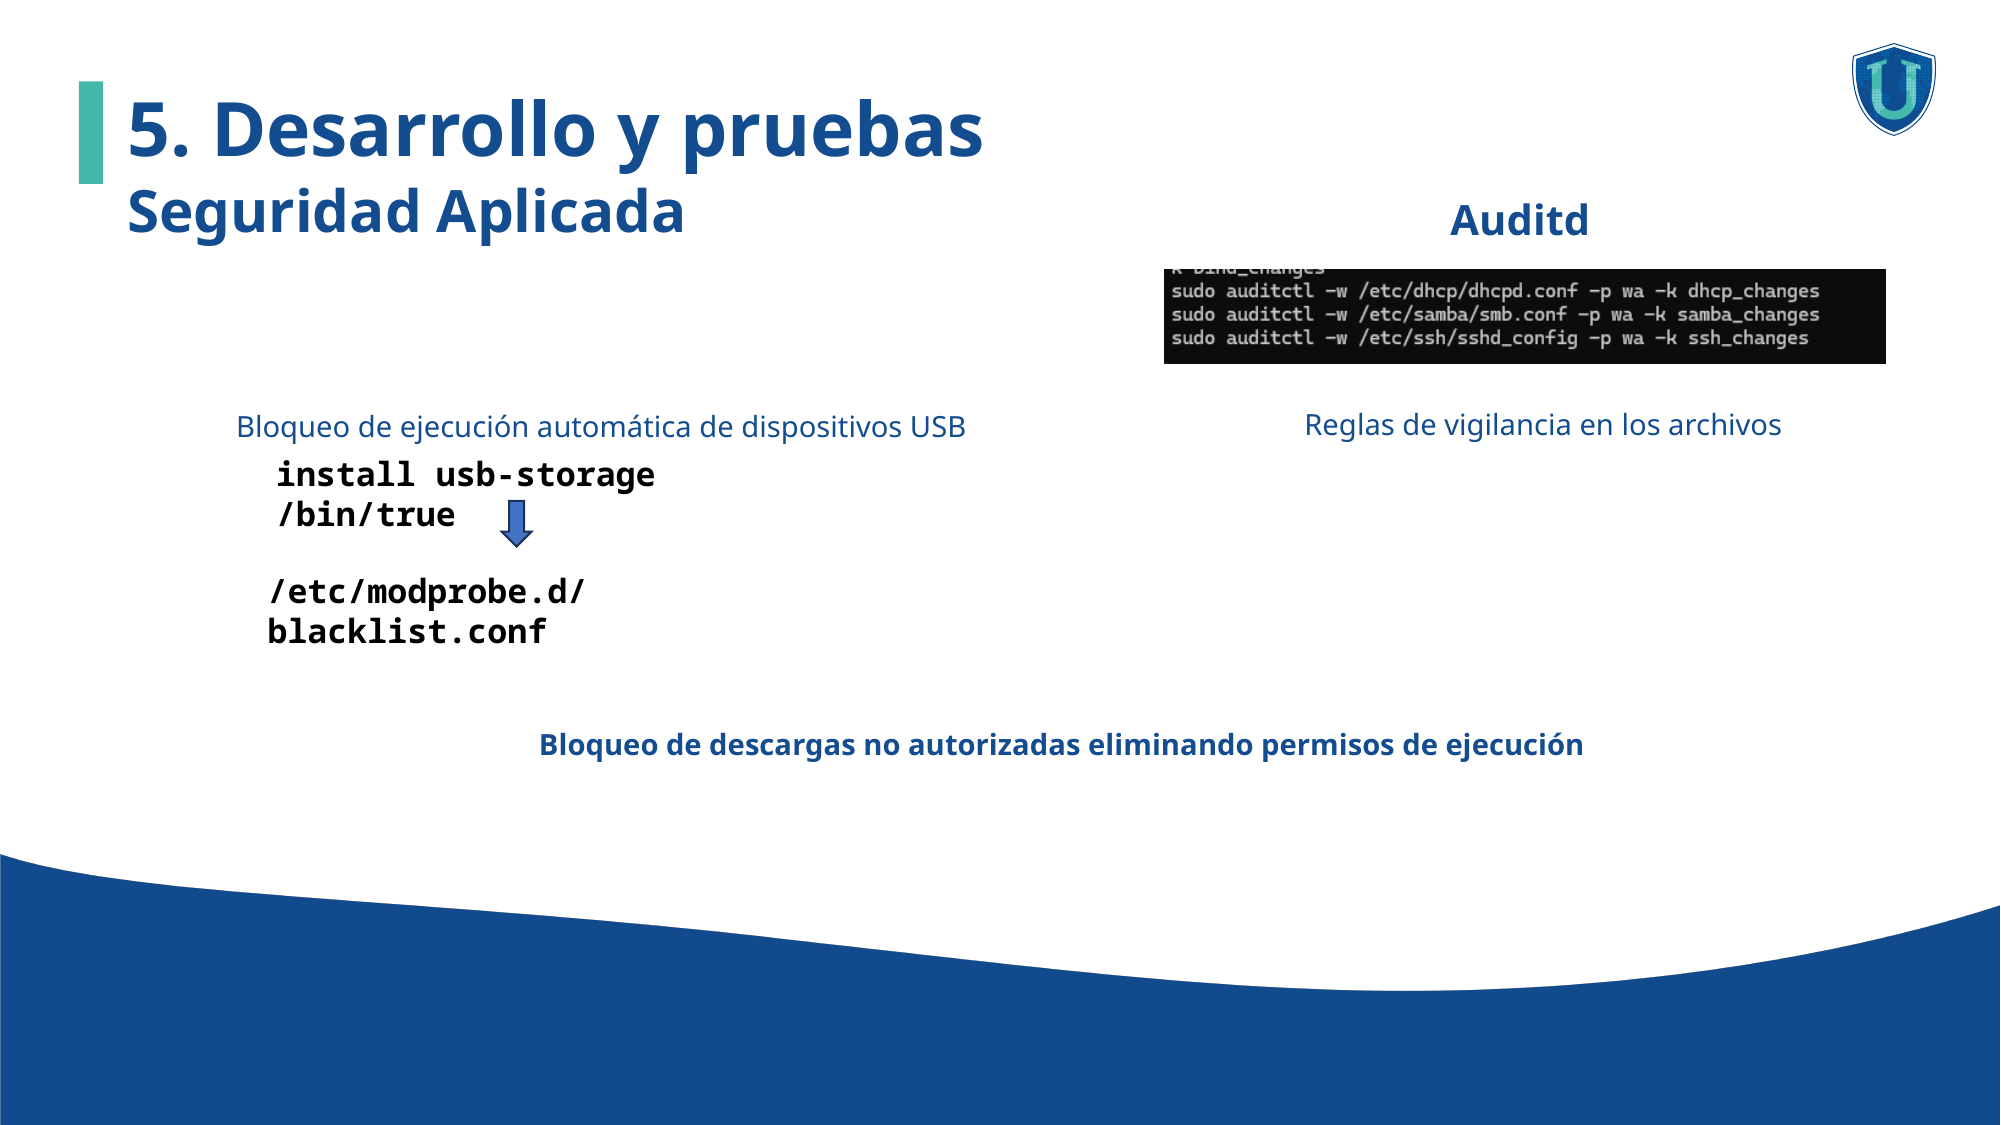

5. Desarrollo y pruebas
Seguridad Aplicada
Auditd
Reglas de vigilancia en los archivos
Bloqueo de ejecución automática de dispositivos USB
install usb-storage /bin/true
/etc/modprobe.d/blacklist.conf
Bloqueo de descargas no autorizadas eliminando permisos de ejecución